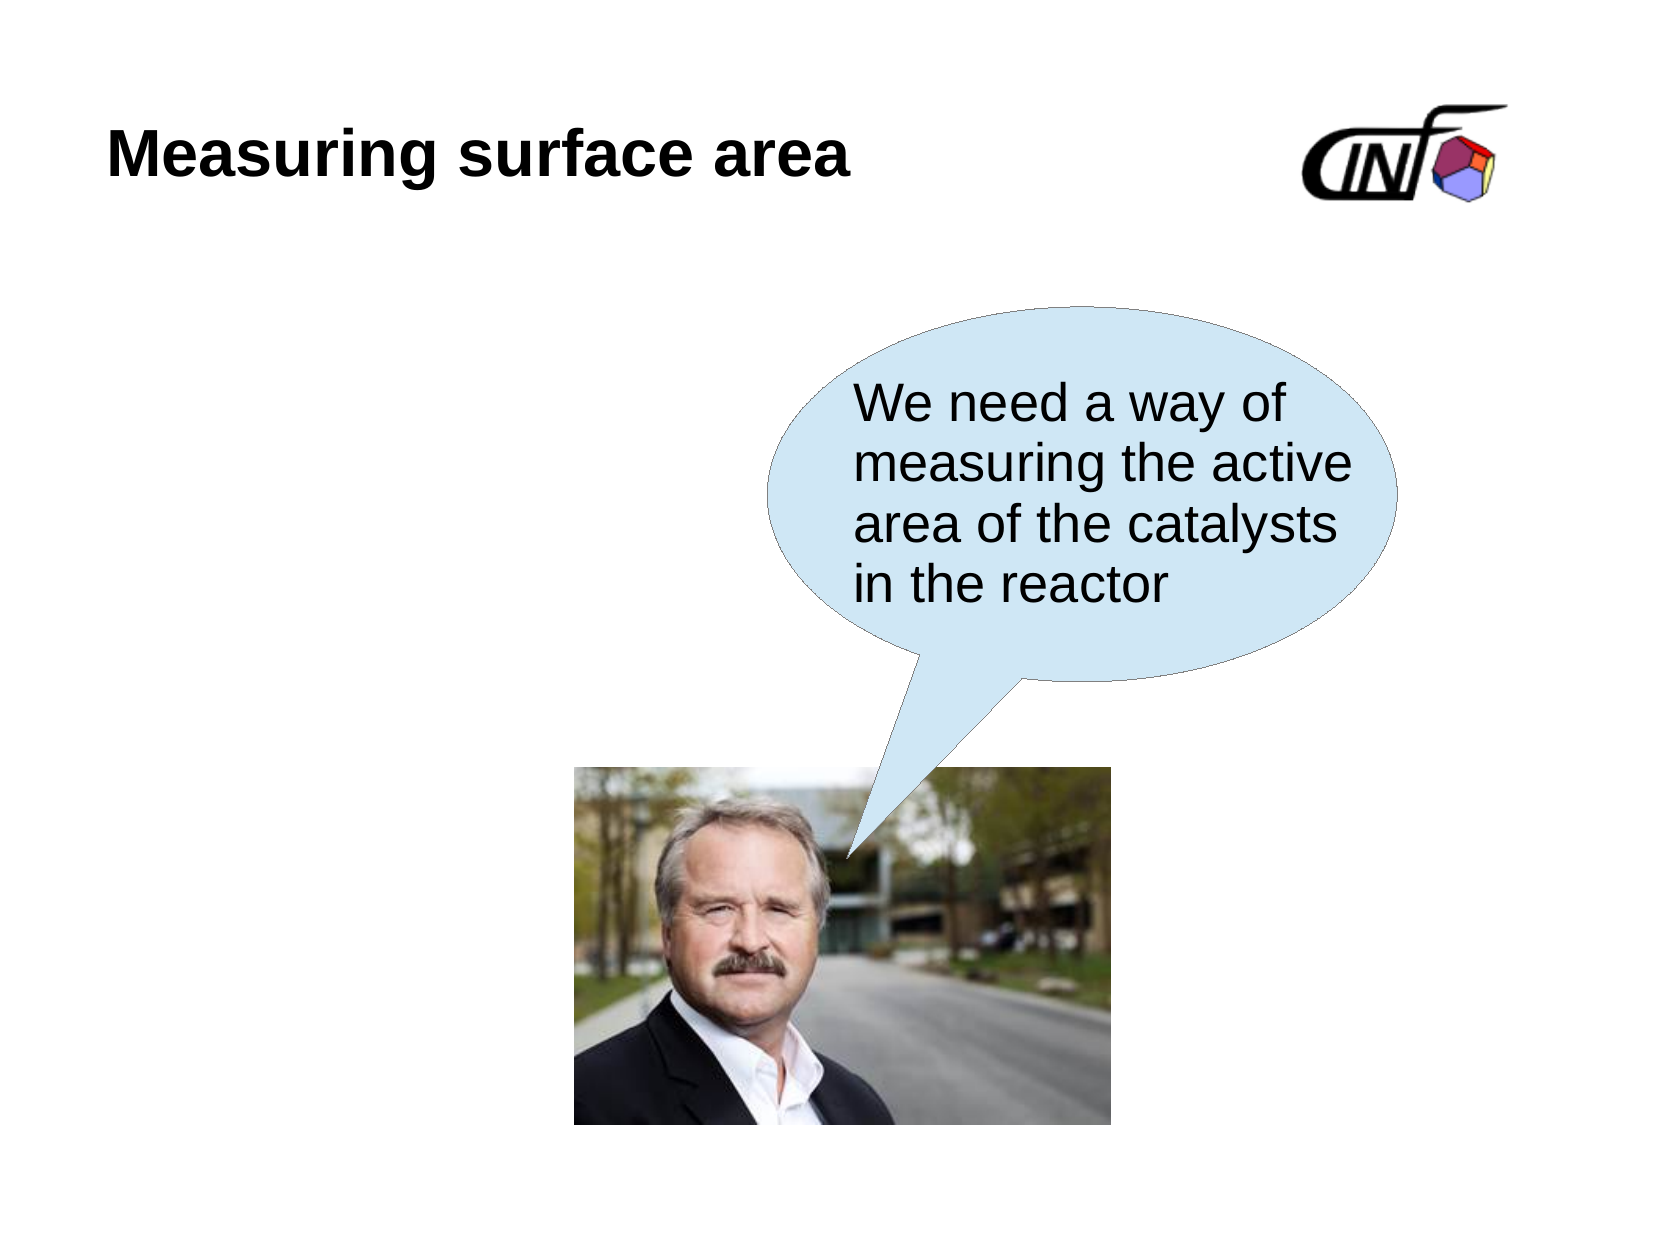

# Measuring surface area
We need a way of measuring the active area of the catalysts in the reactor